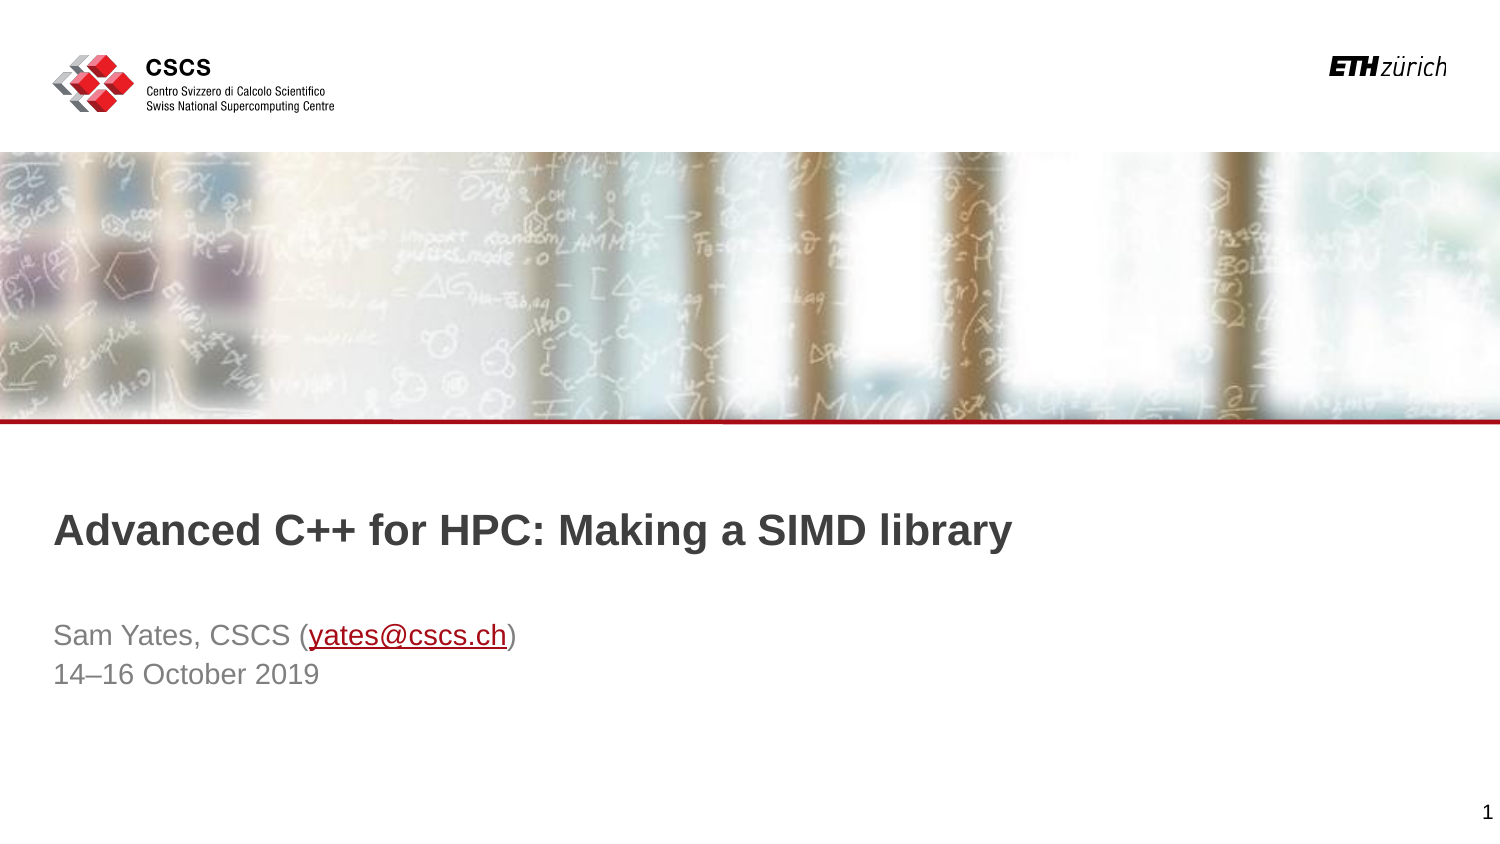

# Advanced C++ for HPC: Making a SIMD library
Sam Yates, CSCS (yates@cscs.ch)
14–16 October 2019